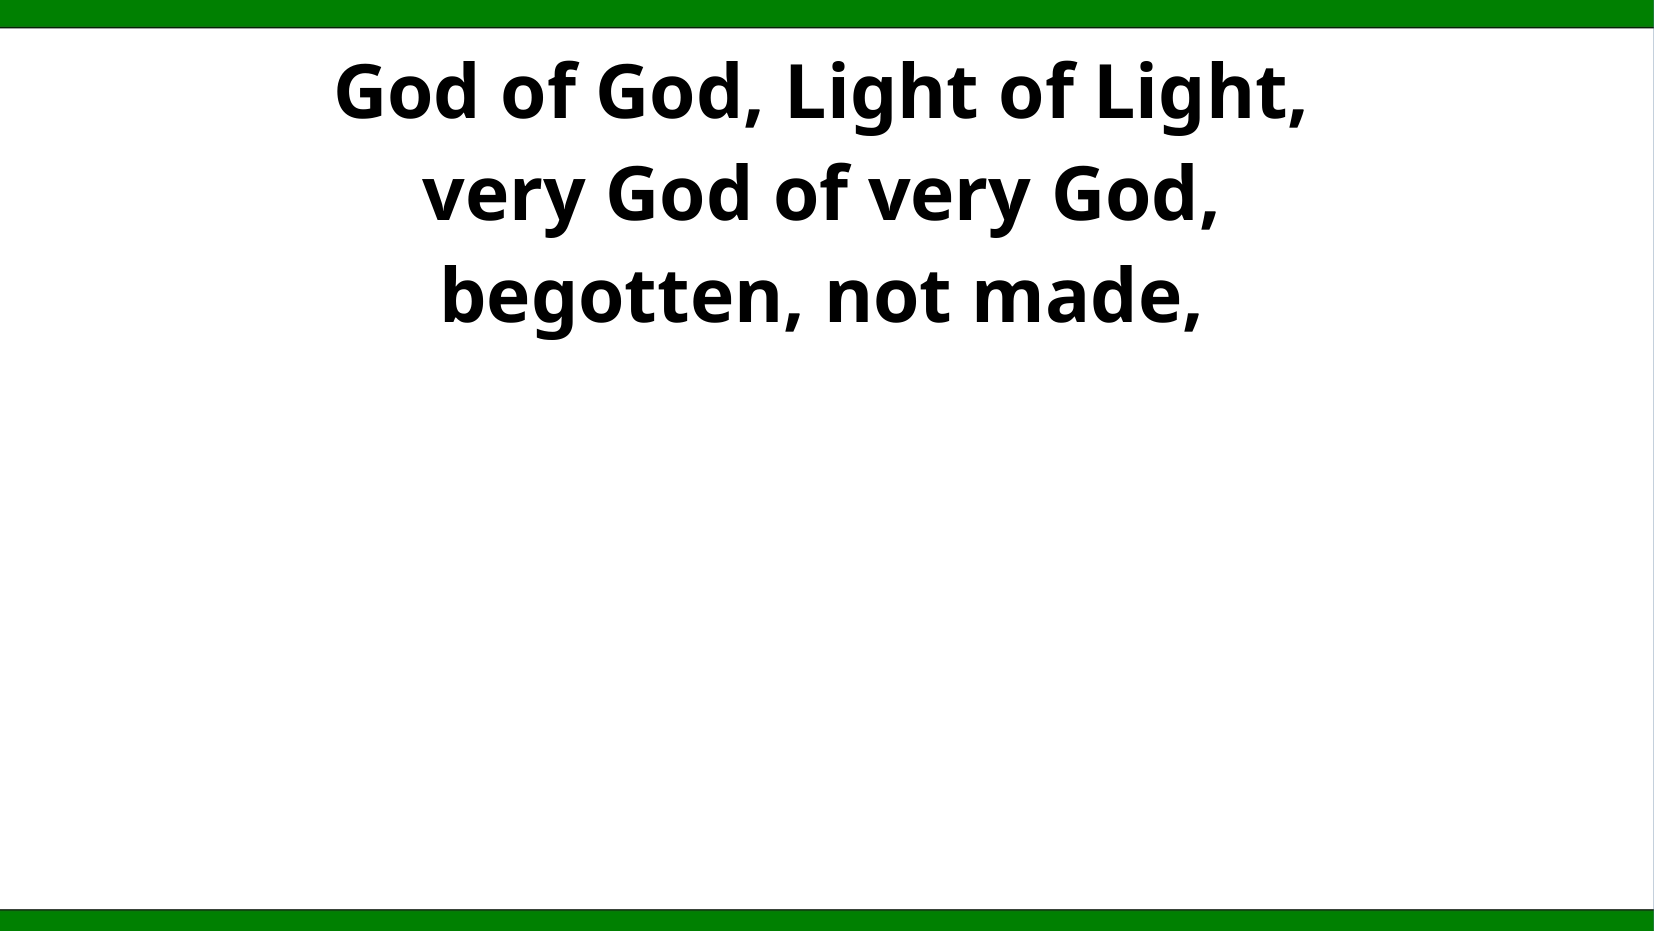

God of God, Light of Light,
very God of very God,
begotten, not made,